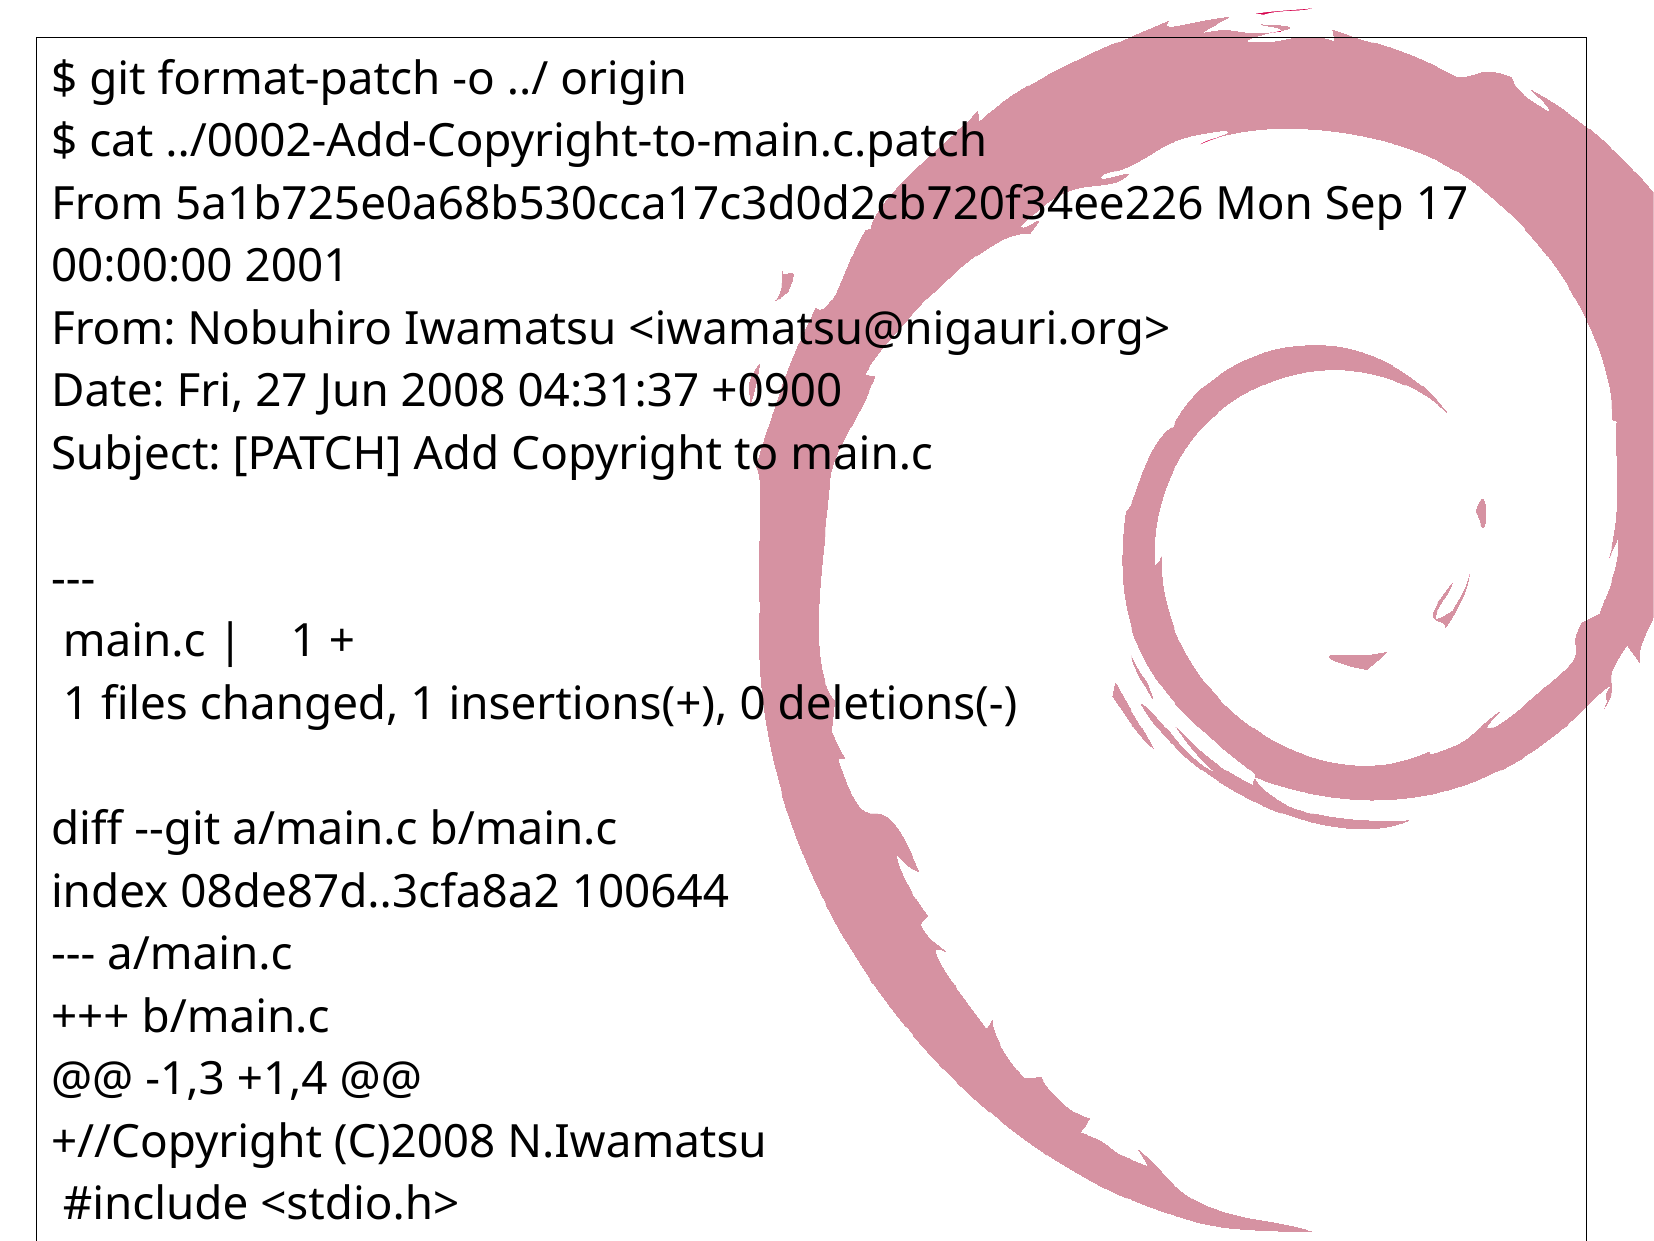

$ git format-patch -o ../ origin
$ cat ../0002-Add-Copyright-to-main.c.patch
From 5a1b725e0a68b530cca17c3d0d2cb720f34ee226 Mon Sep 17 00:00:00 2001
From: Nobuhiro Iwamatsu <iwamatsu@nigauri.org>
Date: Fri, 27 Jun 2008 04:31:37 +0900
Subject: [PATCH] Add Copyright to main.c
---
 main.c | 1 +
 1 files changed, 1 insertions(+), 0 deletions(-)
diff --git a/main.c b/main.c
index 08de87d..3cfa8a2 100644
--- a/main.c
+++ b/main.c
@@ -1,3 +1,4 @@
+//Copyright (C)2008 N.Iwamatsu
 #include <stdio.h>
 int main(void)}
 printf("sample program\n");
--
1.5.5.1